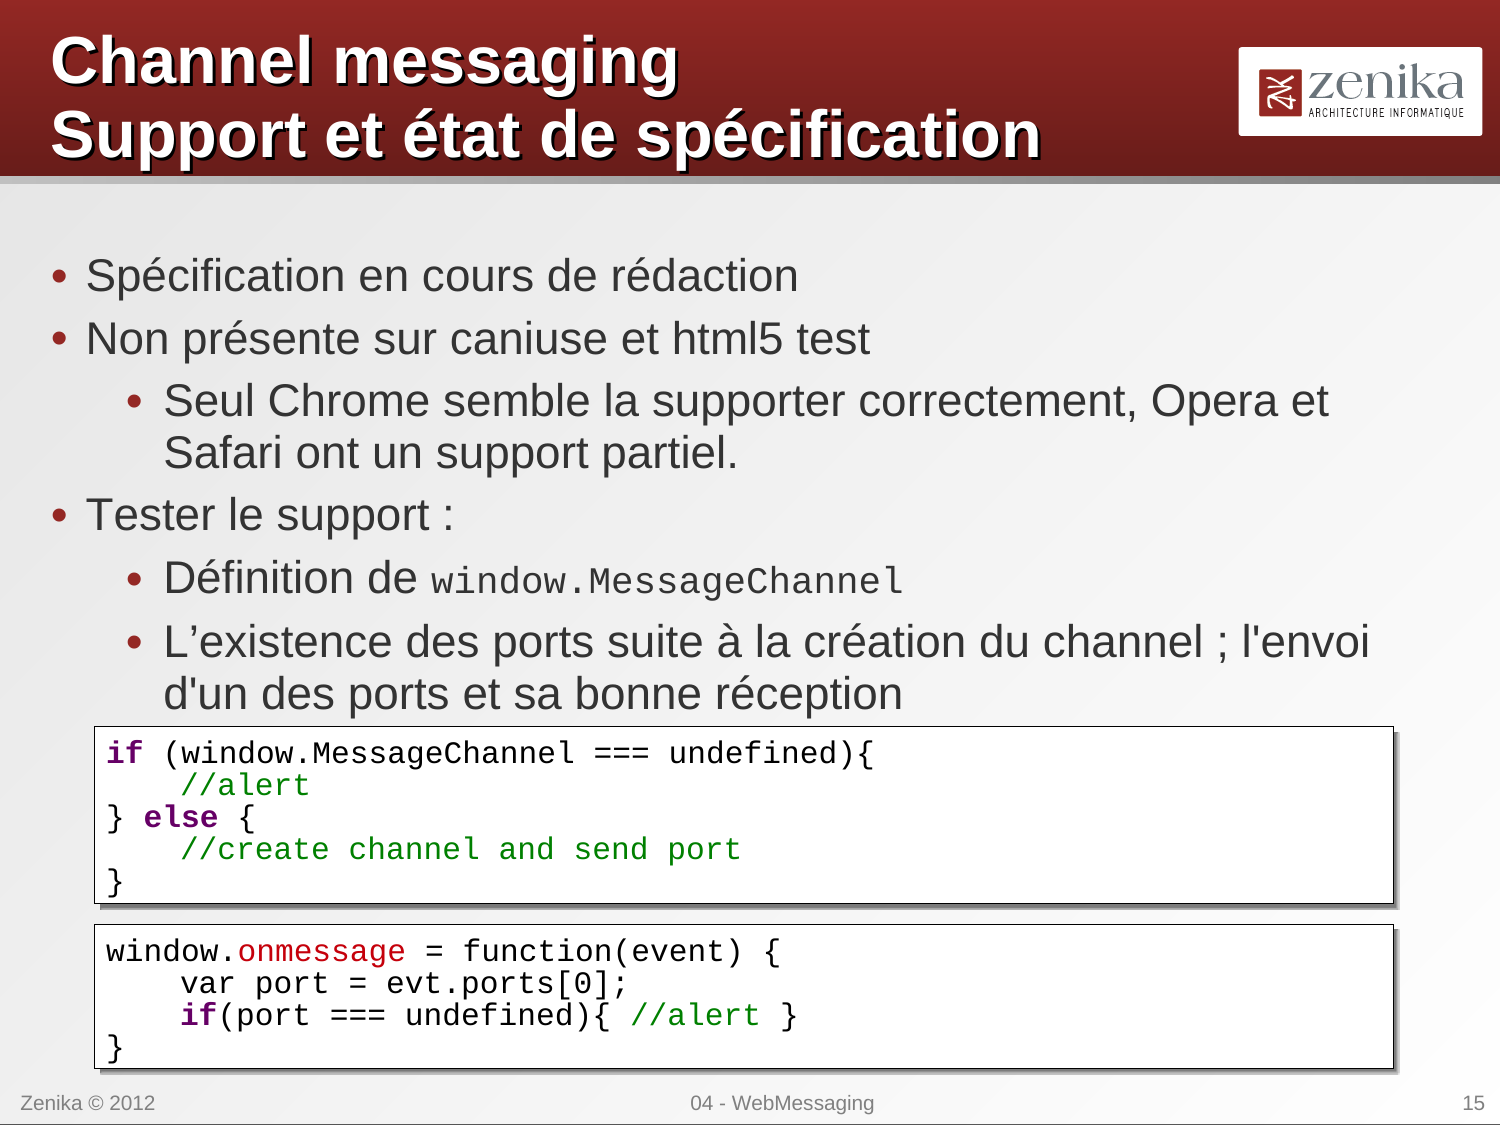

# Channel messaging Support et état de spécification
Spécification en cours de rédaction
Non présente sur caniuse et html5 test
Seul Chrome semble la supporter correctement, Opera et Safari ont un support partiel.
Tester le support :
Définition de window.MessageChannel
L’existence des ports suite à la création du channel ; l'envoi d'un des ports et sa bonne réception
if (window.MessageChannel === undefined){
	//alert
} else {
	//create channel and send port
}
window.onmessage = function(event) {
 	var port = evt.ports[0];
	if(port === undefined){ //alert }
}